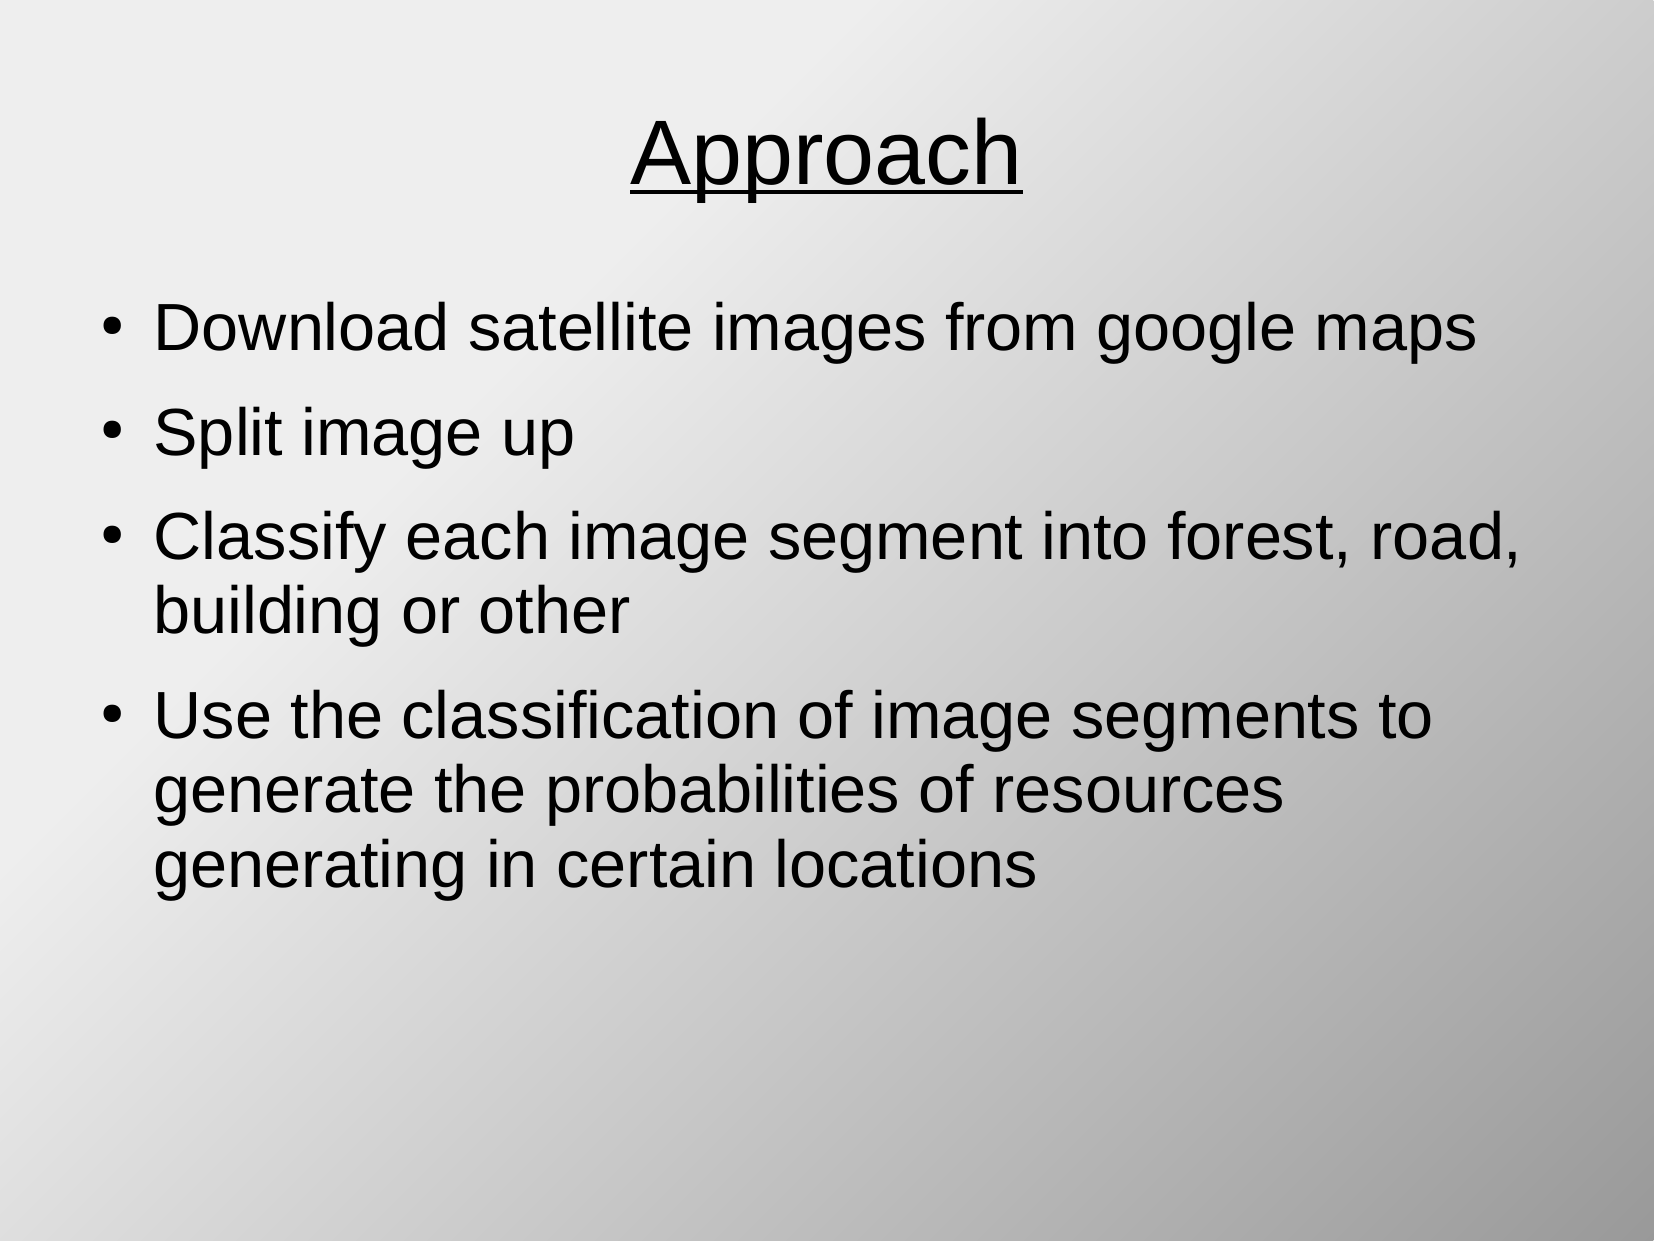

# Approach
Download satellite images from google maps
Split image up
Classify each image segment into forest, road, building or other
Use the classification of image segments to generate the probabilities of resources generating in certain locations